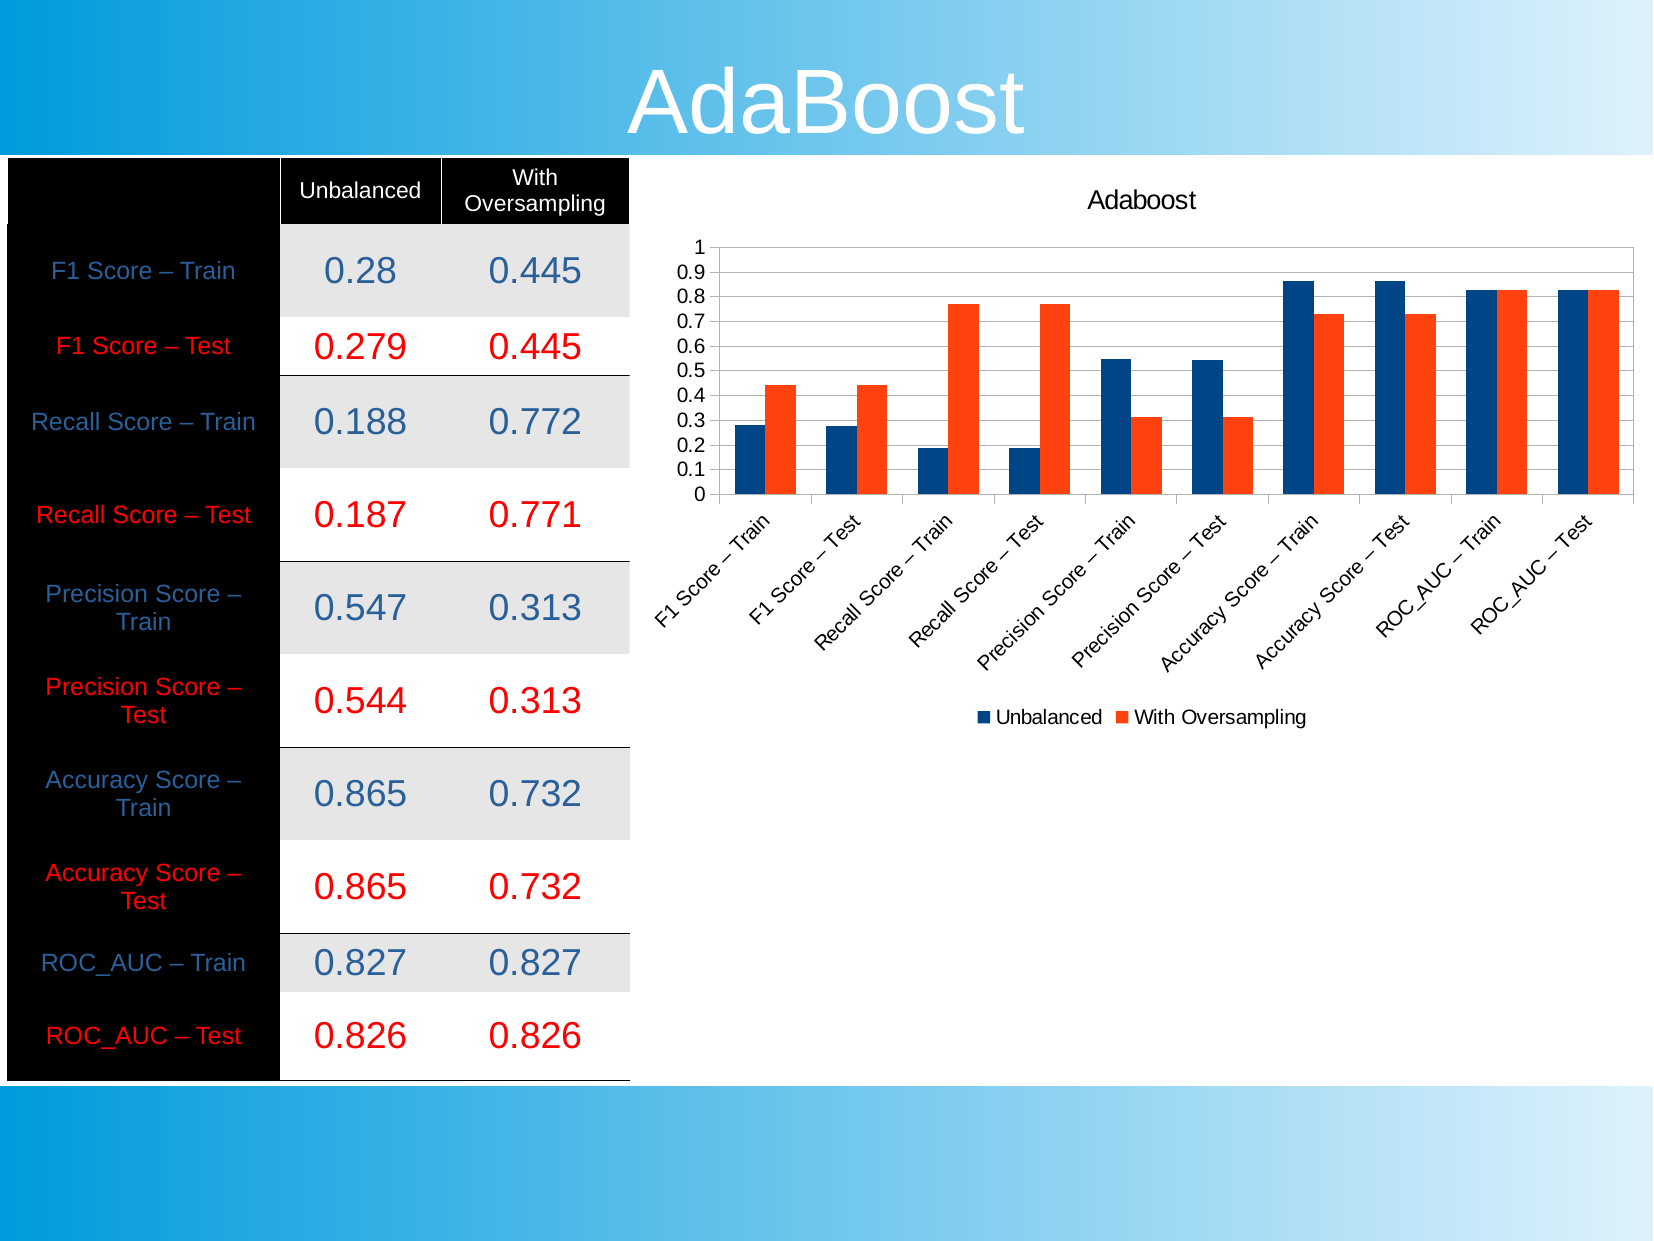

# AdaBoost
| | Unbalanced | With Oversampling |
| --- | --- | --- |
| F1 Score – Train | 0.28 | 0.445 |
| F1 Score – Test | 0.279 | 0.445 |
| Recall Score – Train | 0.188 | 0.772 |
| Recall Score – Test | 0.187 | 0.771 |
| Precision Score – Train | 0.547 | 0.313 |
| Precision Score – Test | 0.544 | 0.313 |
| Accuracy Score – Train | 0.865 | 0.732 |
| Accuracy Score – Test | 0.865 | 0.732 |
| ROC\_AUC – Train | 0.827 | 0.827 |
| ROC\_AUC – Test | 0.826 | 0.826 |
### Chart: Adaboost
| Category | Unbalanced | With Oversampling |
|---|---|---|
| F1 Score – Train | 0.28 | 0.445 |
| F1 Score – Test | 0.279 | 0.445 |
| Recall Score – Train | 0.188 | 0.772 |
| Recall Score – Test | 0.187 | 0.771 |
| Precision Score – Train | 0.547 | 0.313 |
| Precision Score – Test | 0.544 | 0.313 |
| Accuracy Score – Train | 0.865 | 0.732 |
| Accuracy Score – Test | 0.865 | 0.732 |
| ROC_AUC – Train | 0.827 | 0.827 |
| ROC_AUC – Test | 0.826 | 0.826 |